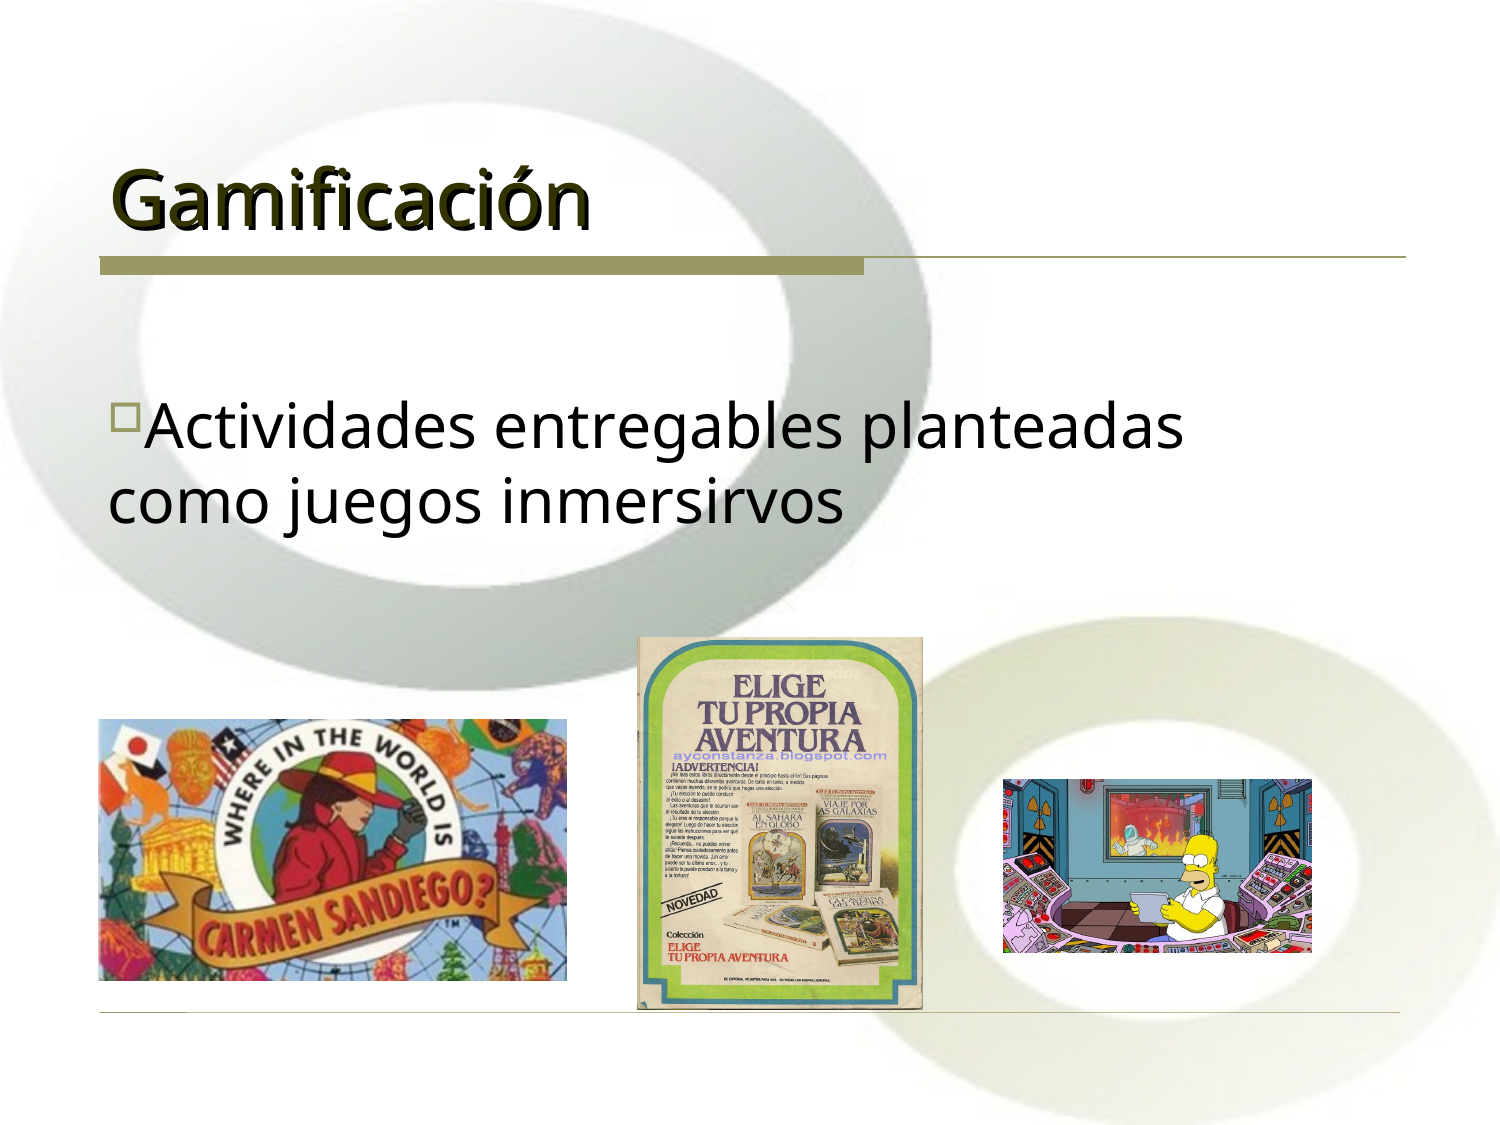

# Gamificación
Actividades entregables planteadas como juegos inmersirvos